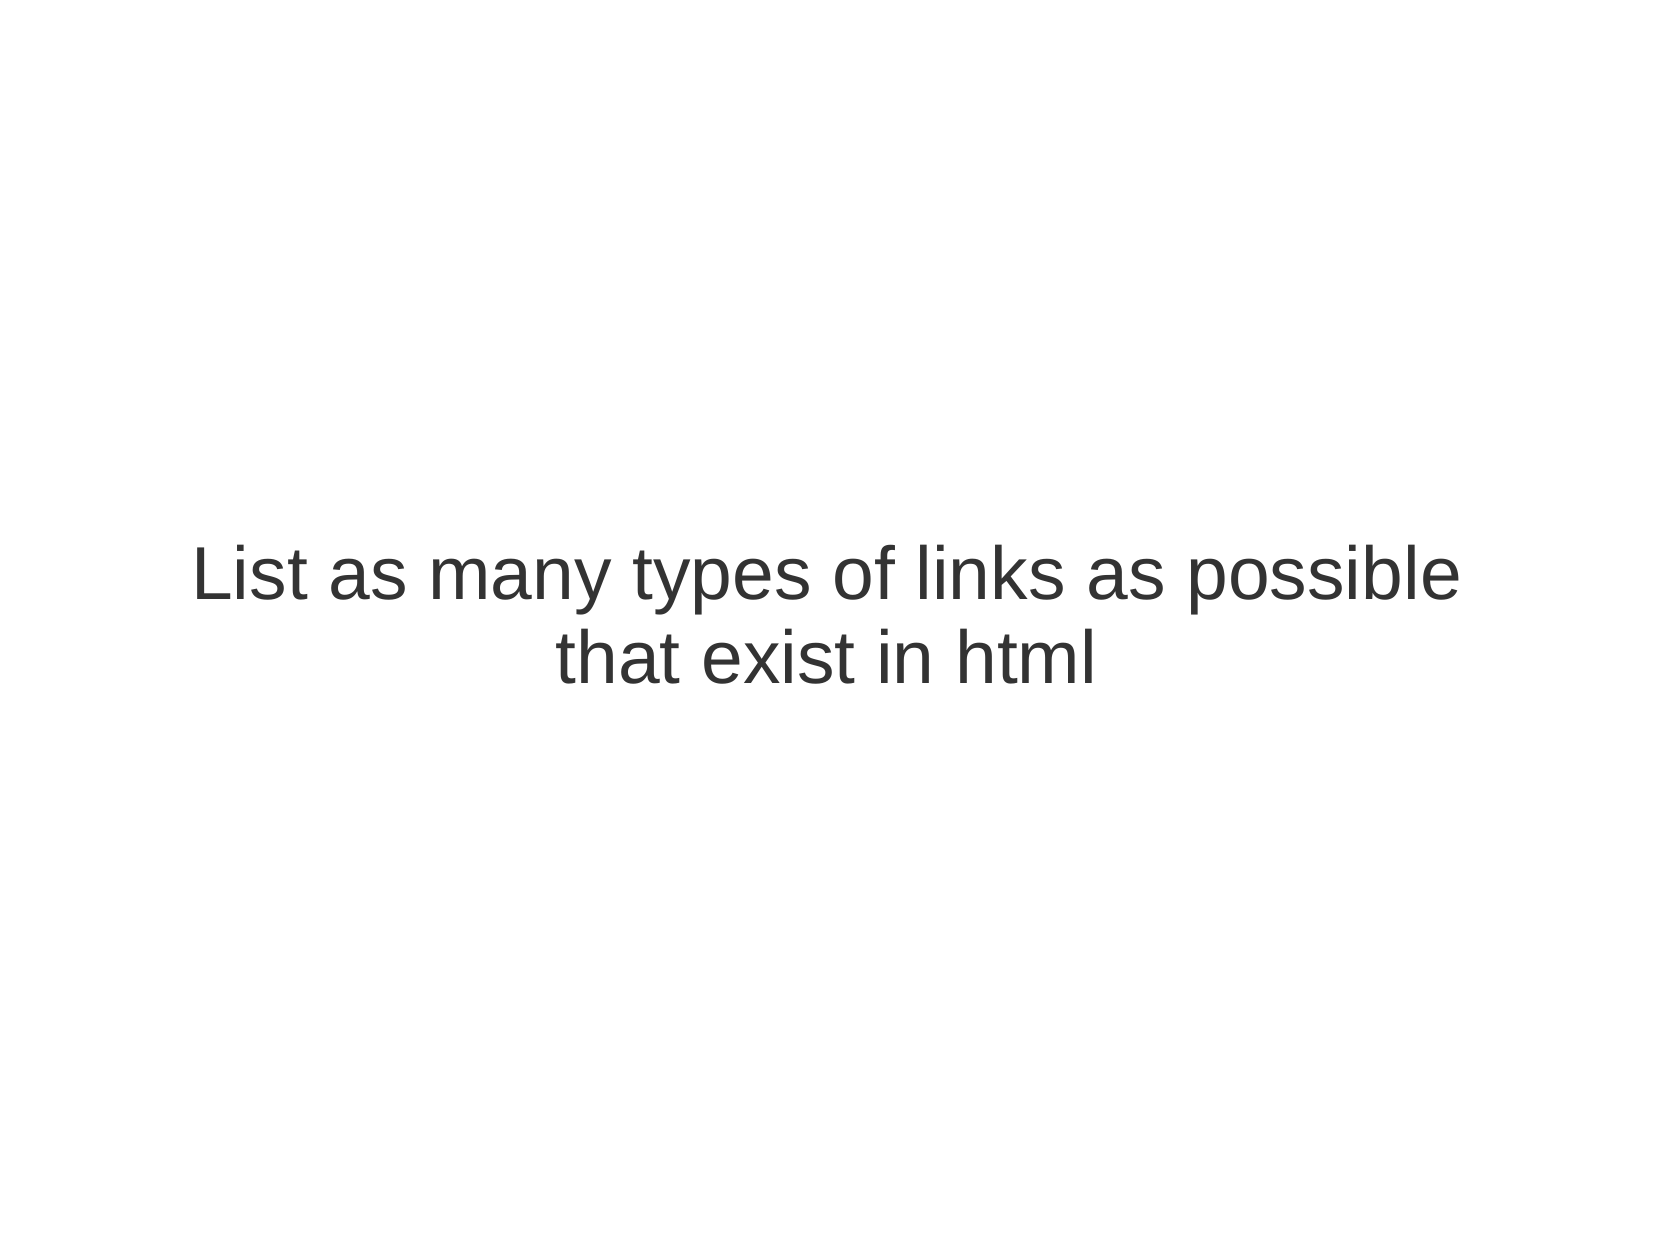

# List as many types of links as possible
that exist in html